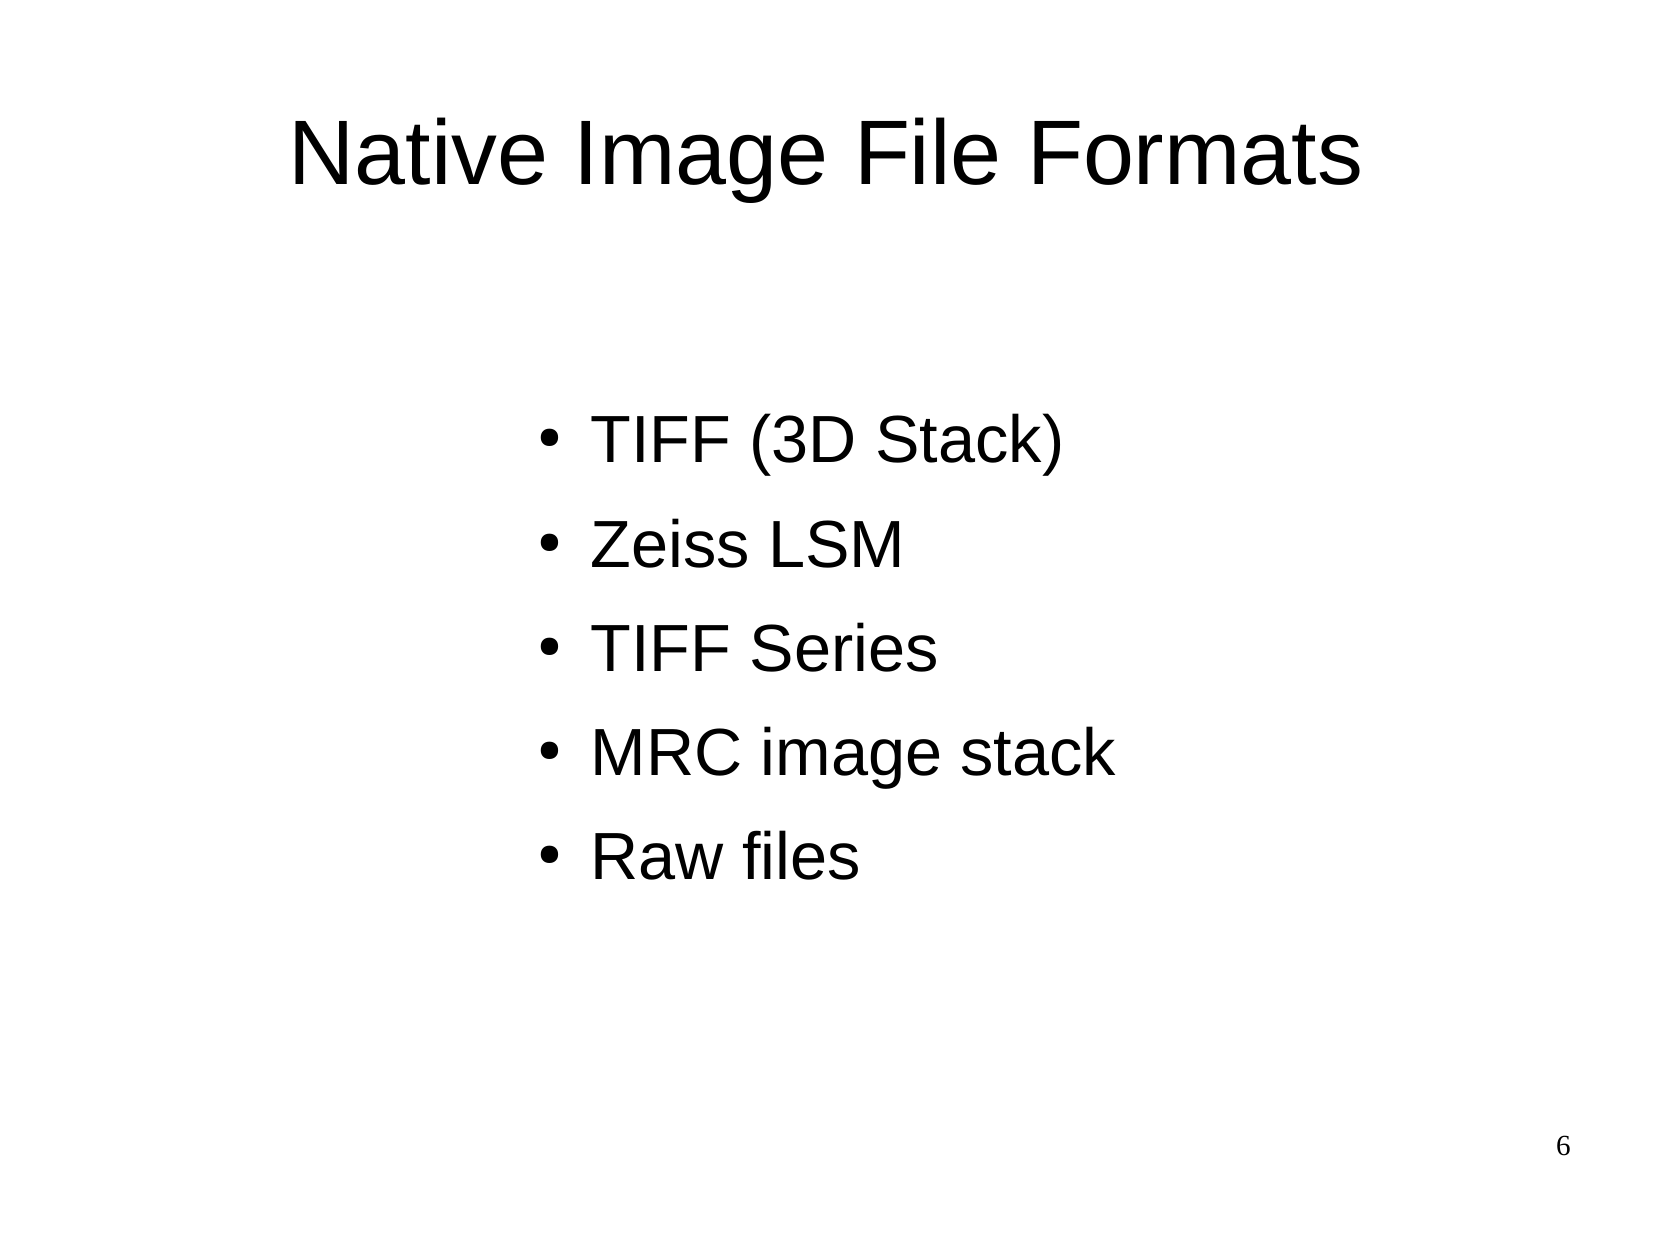

# Native Image File Formats
TIFF (3D Stack)
Zeiss LSM
TIFF Series
MRC image stack
Raw files
6